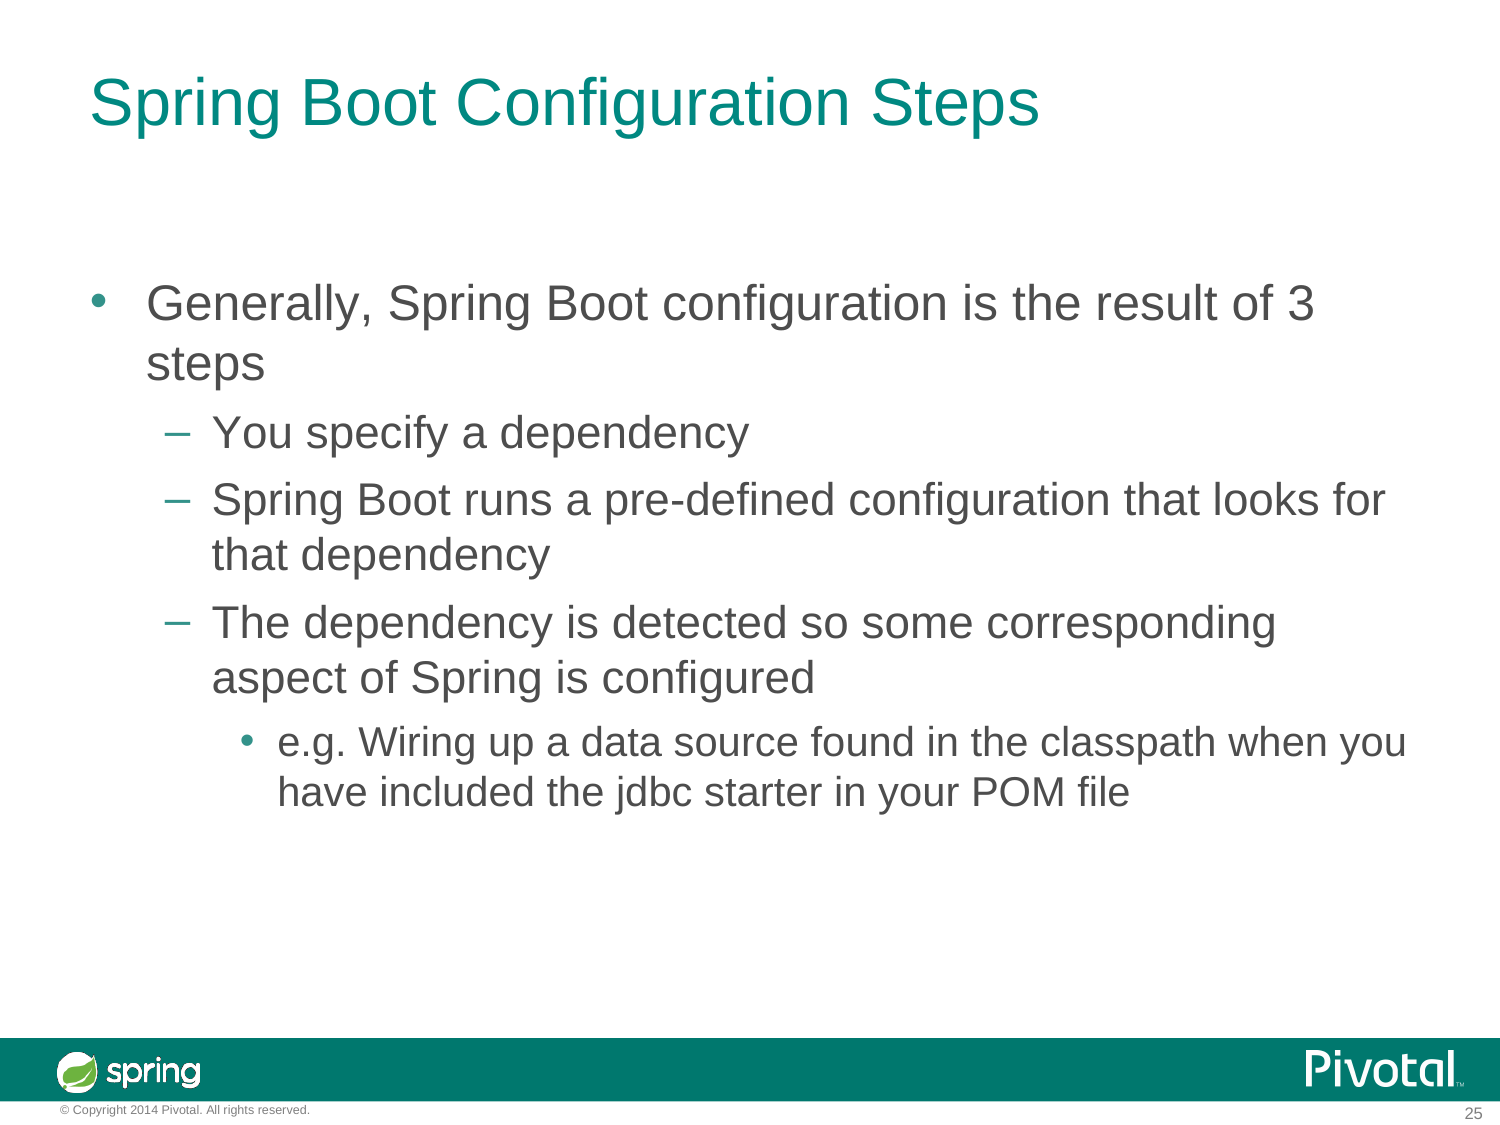

# Spring Boot Configuration Steps
Generally, Spring Boot configuration is the result of 3 steps
You specify a dependency
Spring Boot runs a pre-defined configuration that looks for that dependency
The dependency is detected so some corresponding aspect of Spring is configured
e.g. Wiring up a data source found in the classpath when you have included the jdbc starter in your POM file